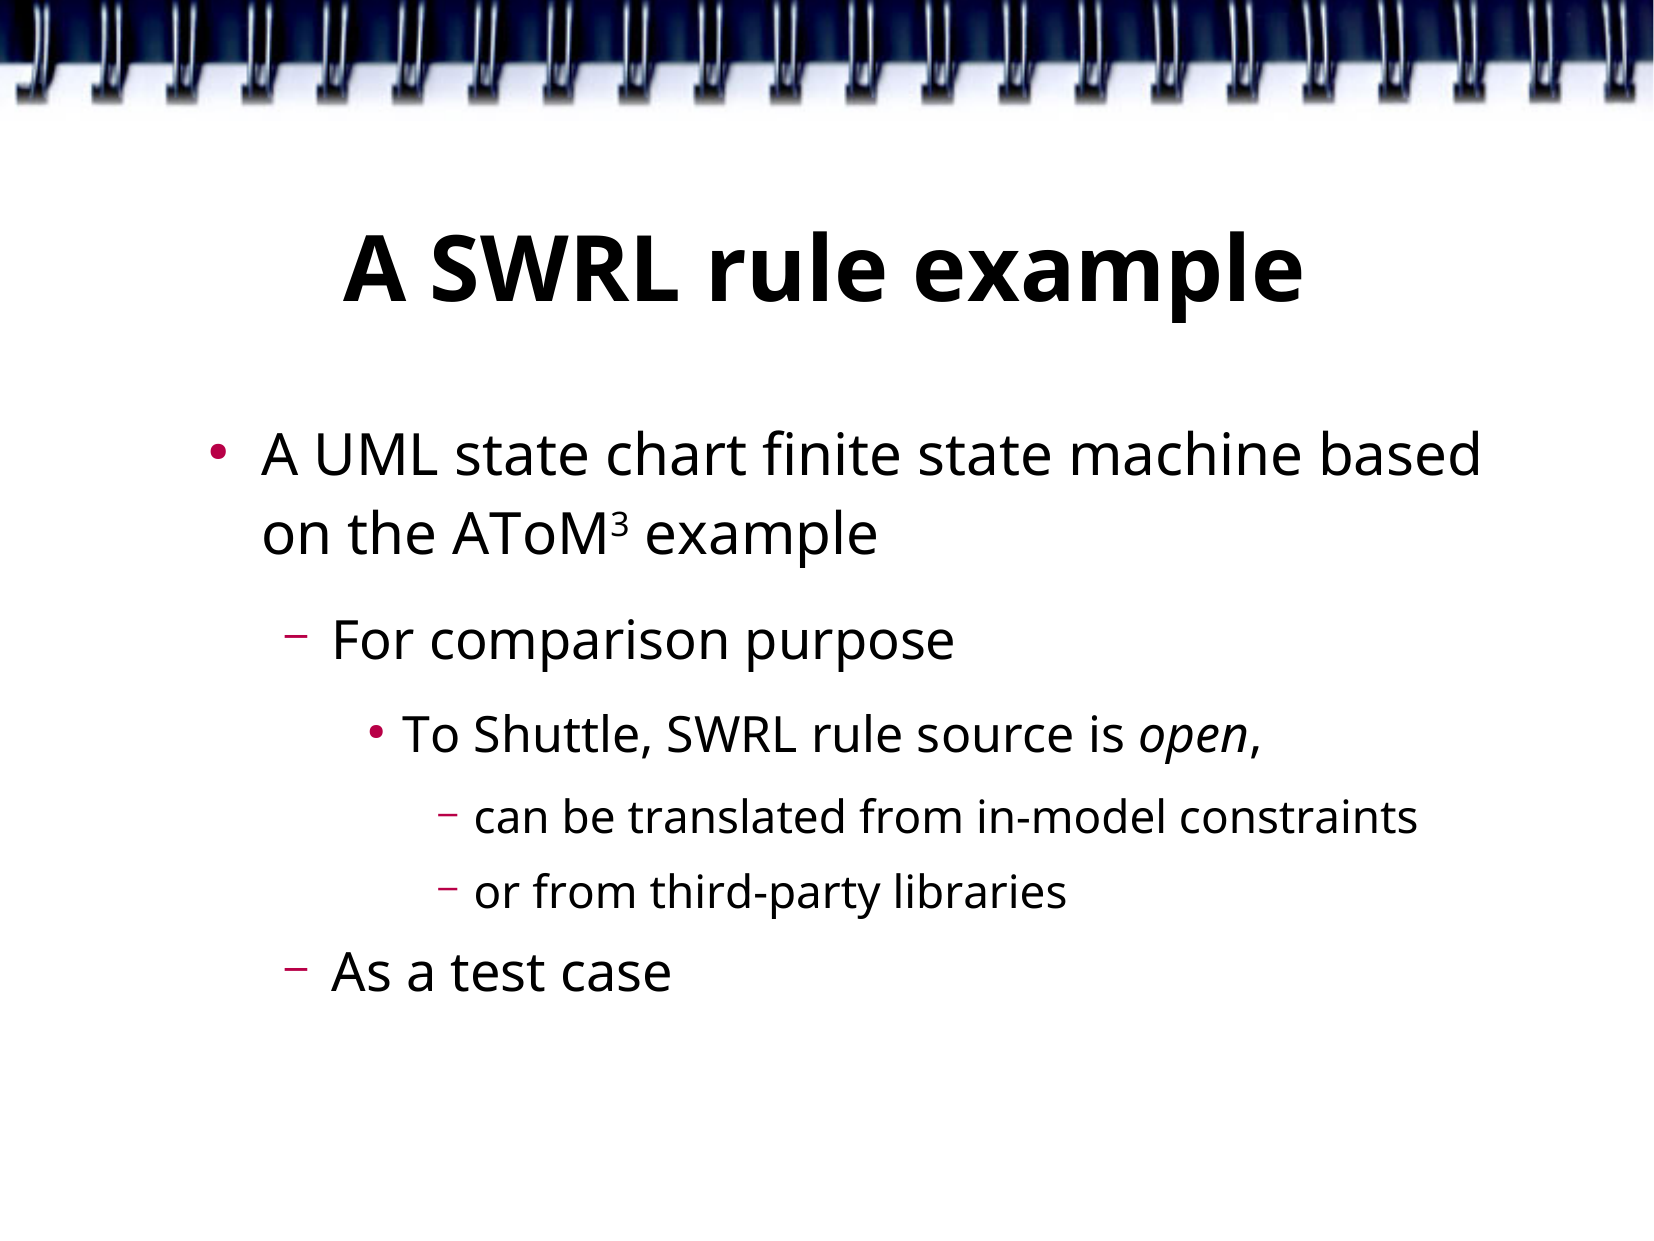

# A SWRL rule example
A UML state chart finite state machine based on the AToM3 example
For comparison purpose
To Shuttle, SWRL rule source is open,
can be translated from in-model constraints
or from third-party libraries
As a test case